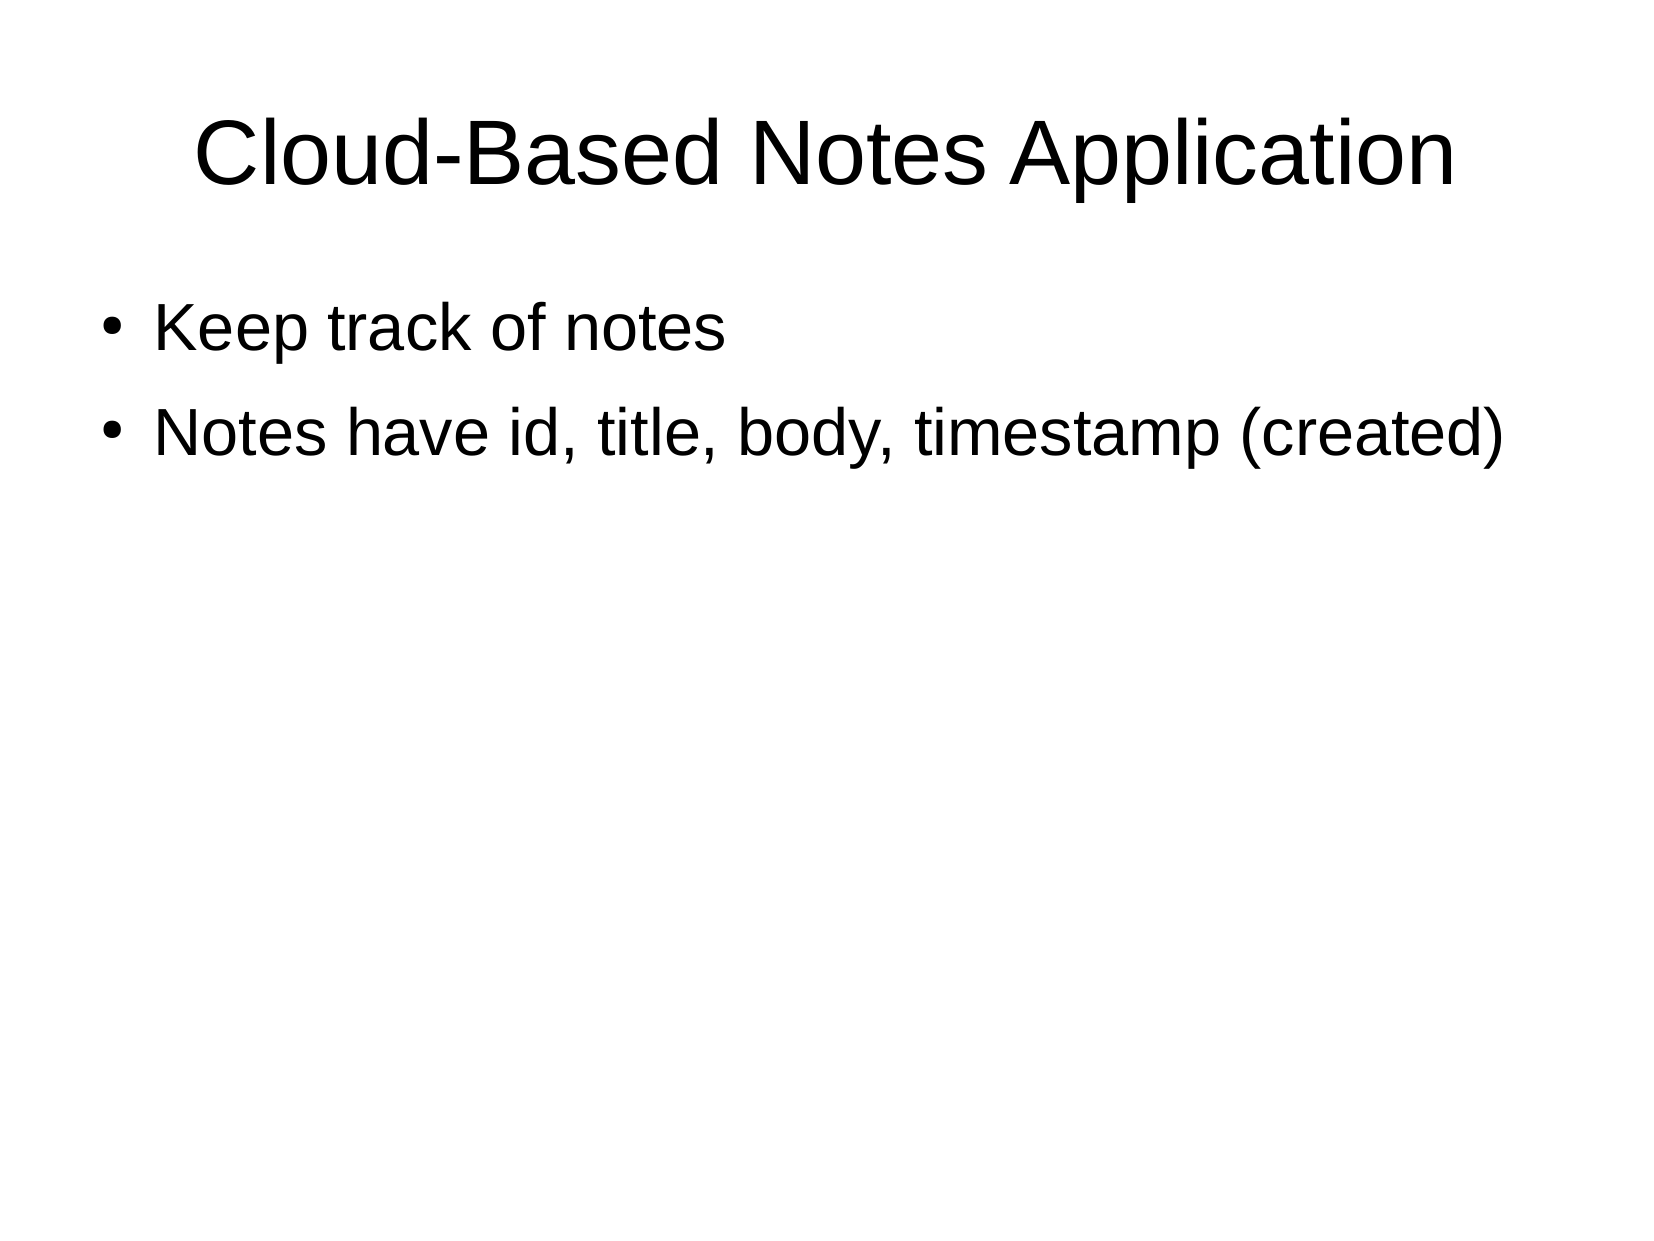

# Cloud-Based Notes Application
Keep track of notes
Notes have id, title, body, timestamp (created)